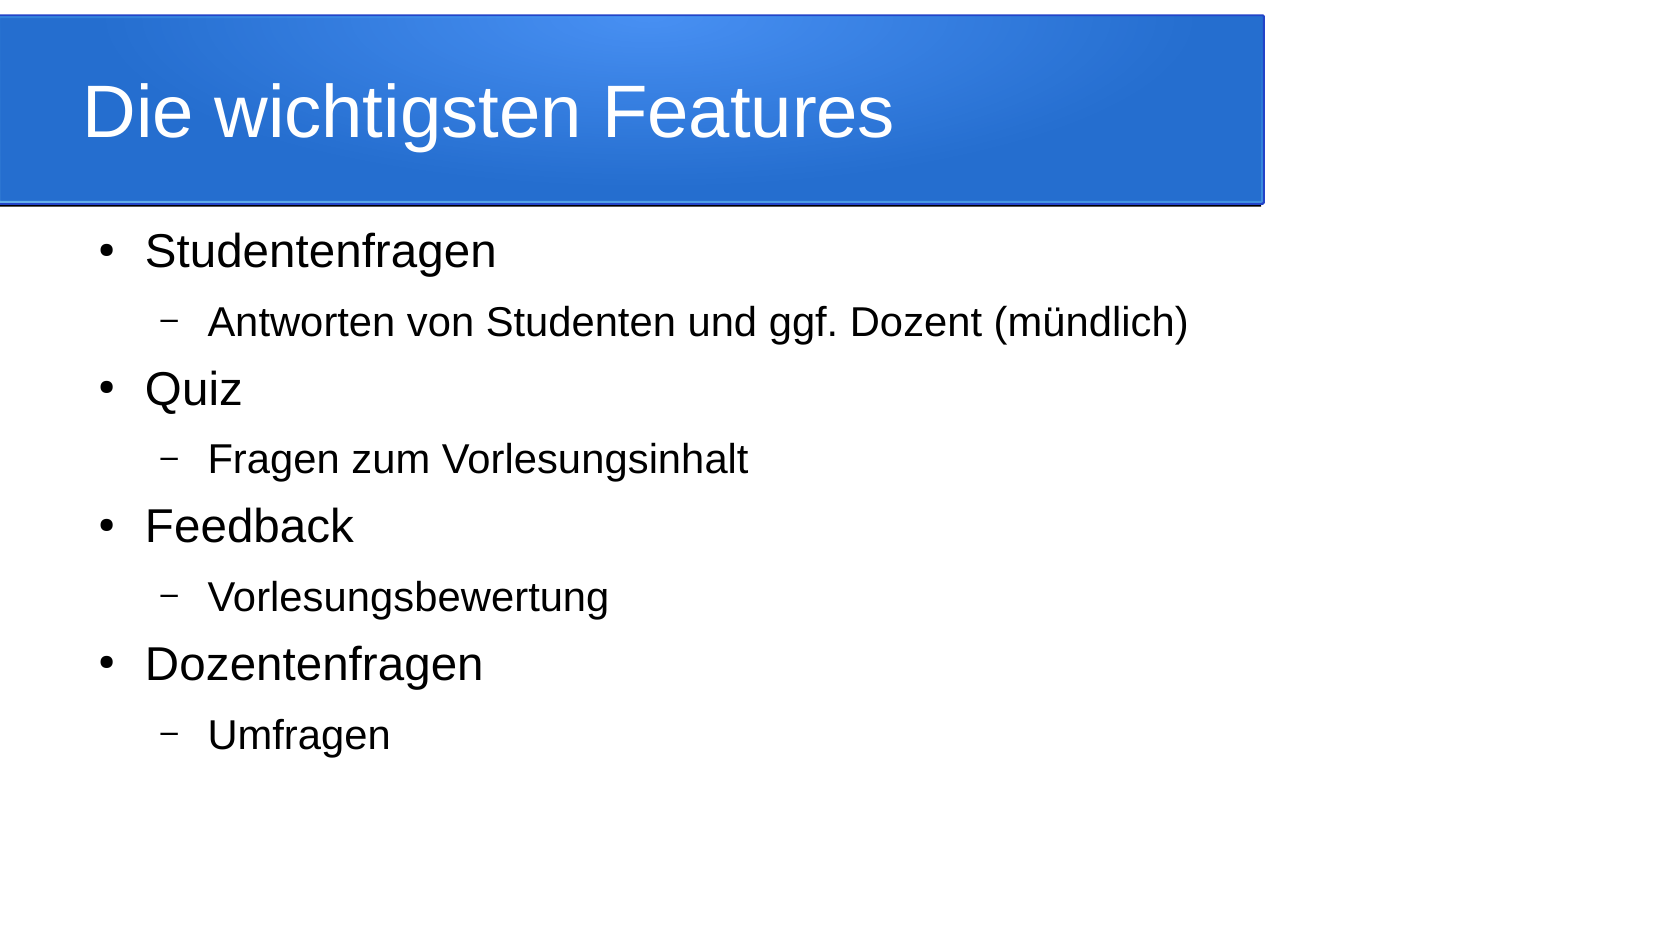

# Die wichtigsten Features
Studentenfragen
Antworten von Studenten und ggf. Dozent (mündlich)
Quiz
Fragen zum Vorlesungsinhalt
Feedback
Vorlesungsbewertung
Dozentenfragen
Umfragen